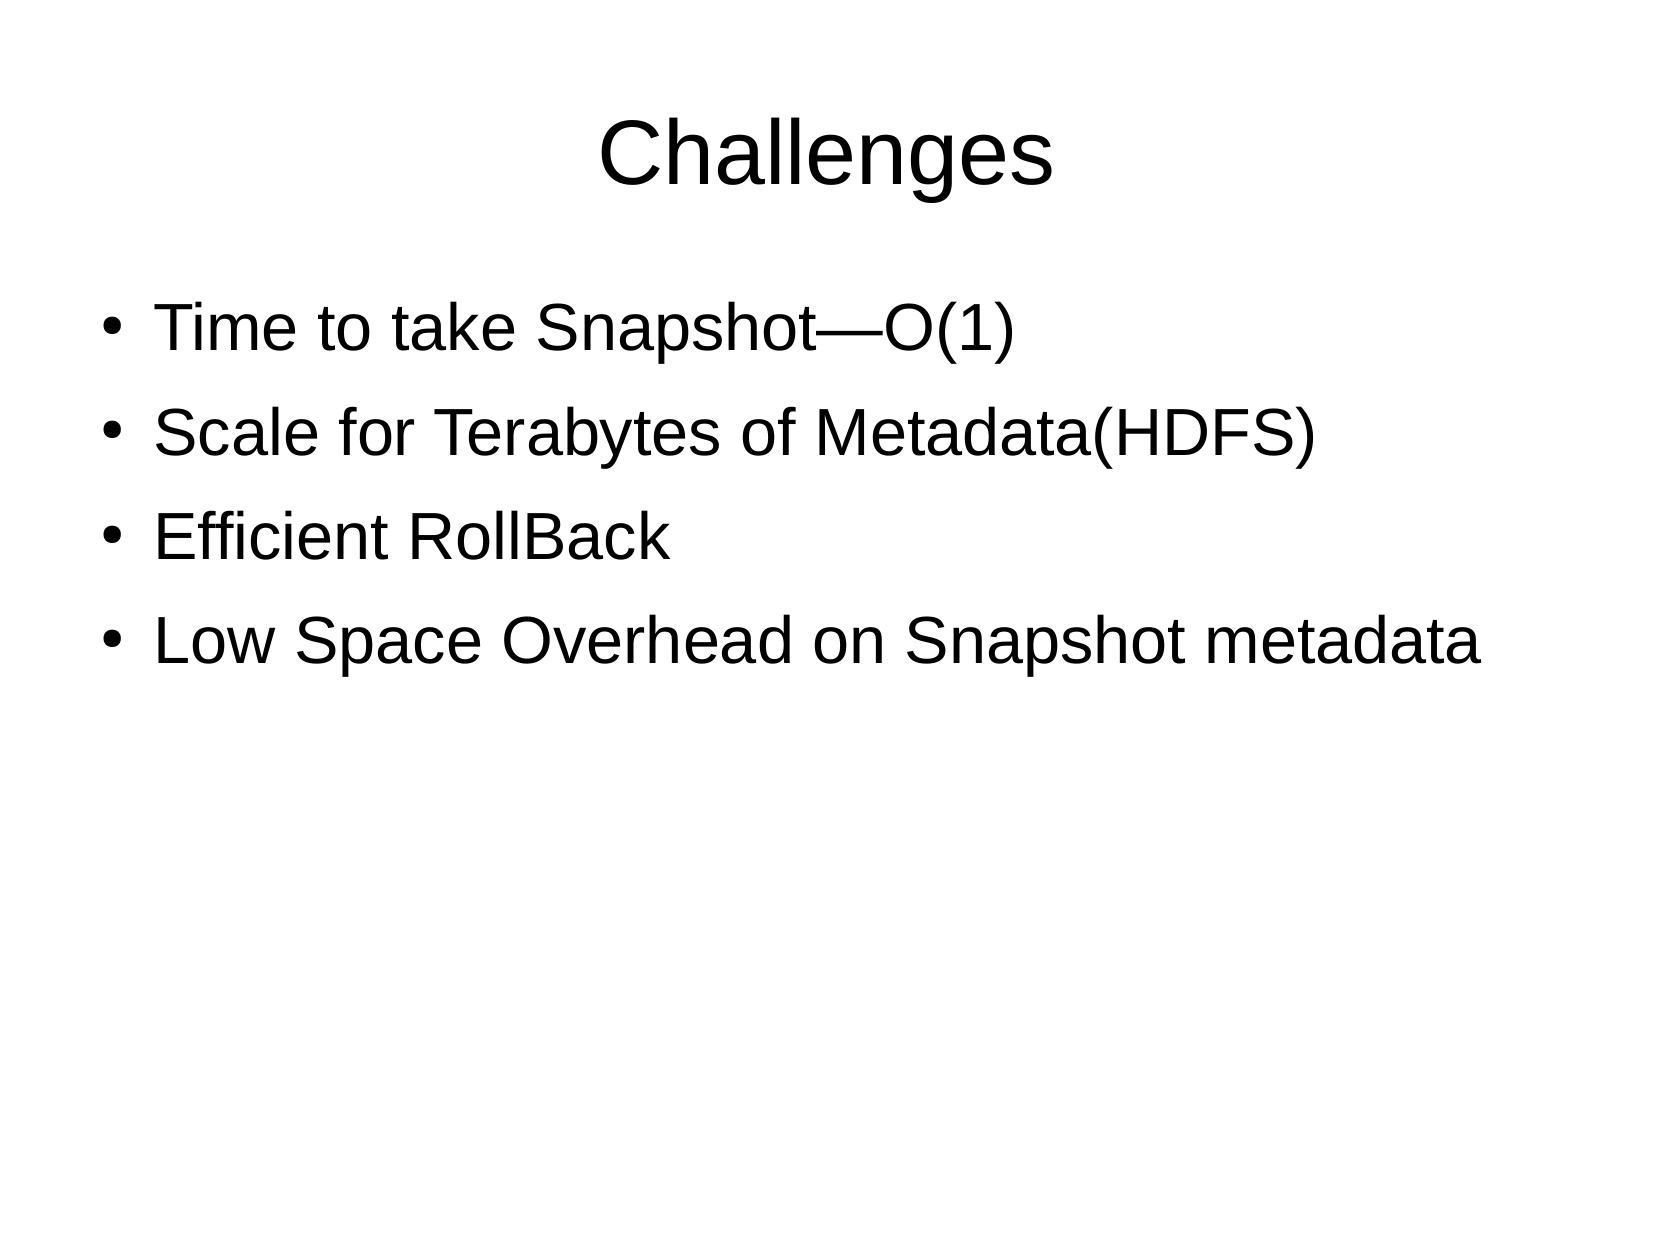

# Challenges
Time to take Snapshot—O(1)
Scale for Terabytes of Metadata(HDFS)
Efficient RollBack
Low Space Overhead on Snapshot metadata